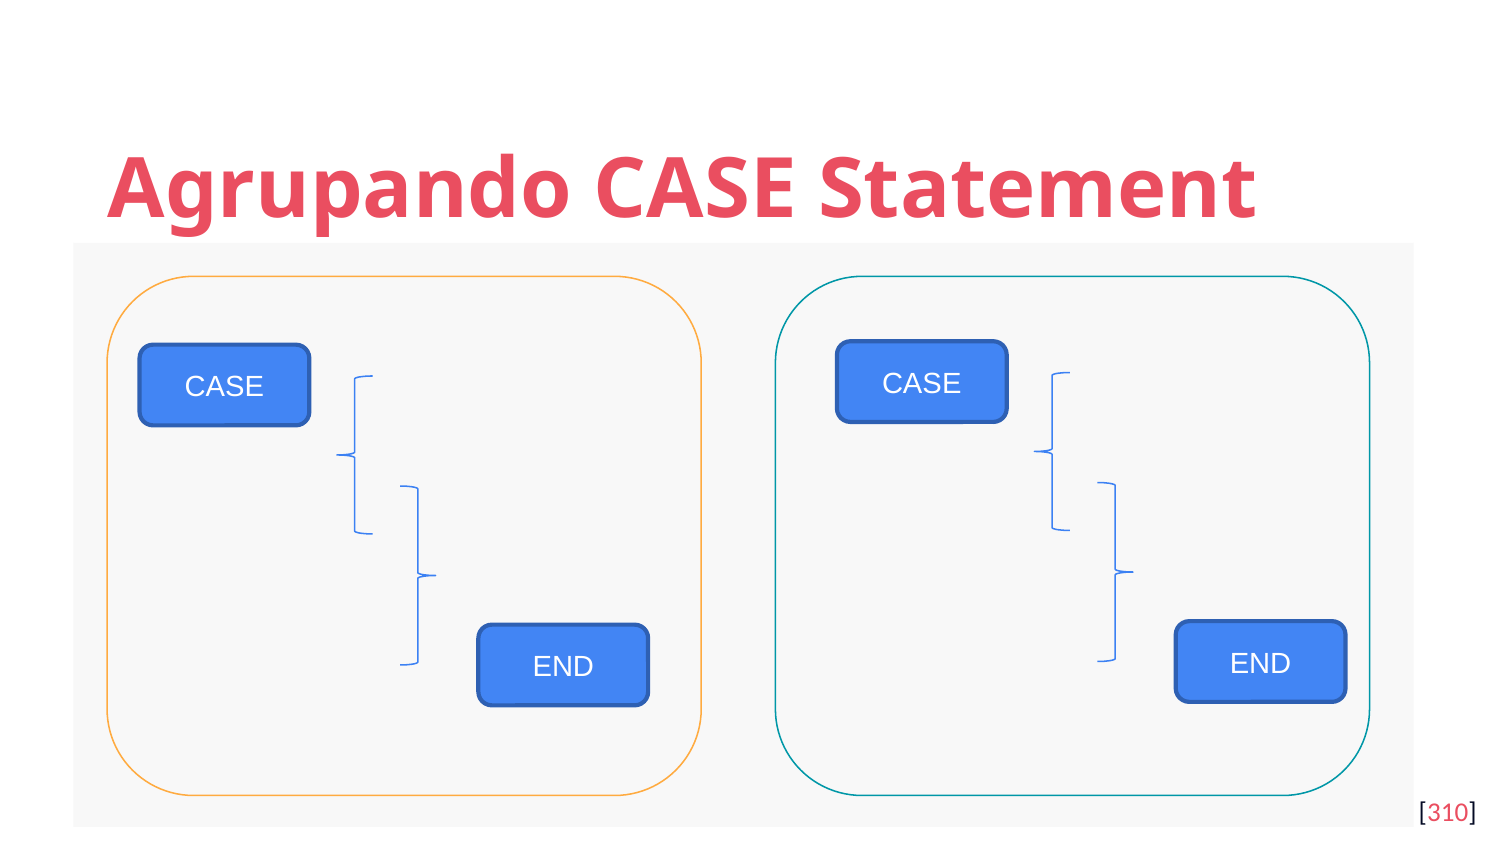

Agrupando CASE Statement
CASE
CASE
END
END